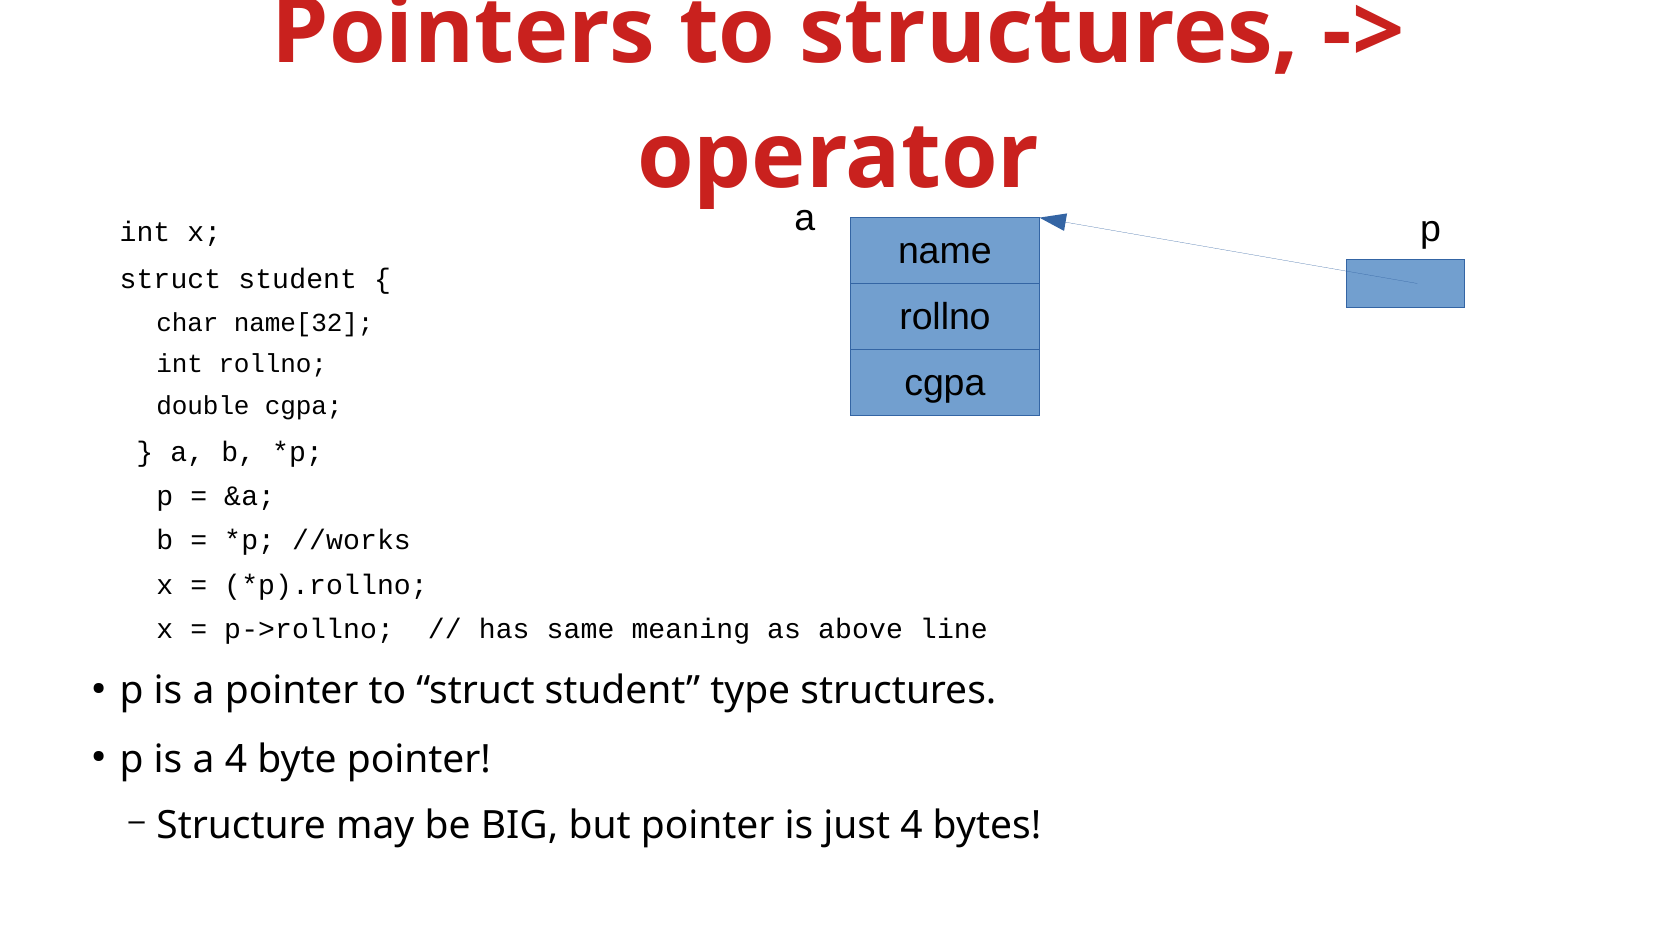

# Pointers to structures, -> operator
a
p
int x;
struct student {
char name[32];
int rollno;
double cgpa;
 } a, b, *p;
p = &a;
b = *p; //works
x = (*p).rollno;
x = p->rollno; // has same meaning as above line
p is a pointer to “struct student” type structures.
p is a 4 byte pointer!
Structure may be BIG, but pointer is just 4 bytes!
name
rollno
cgpa